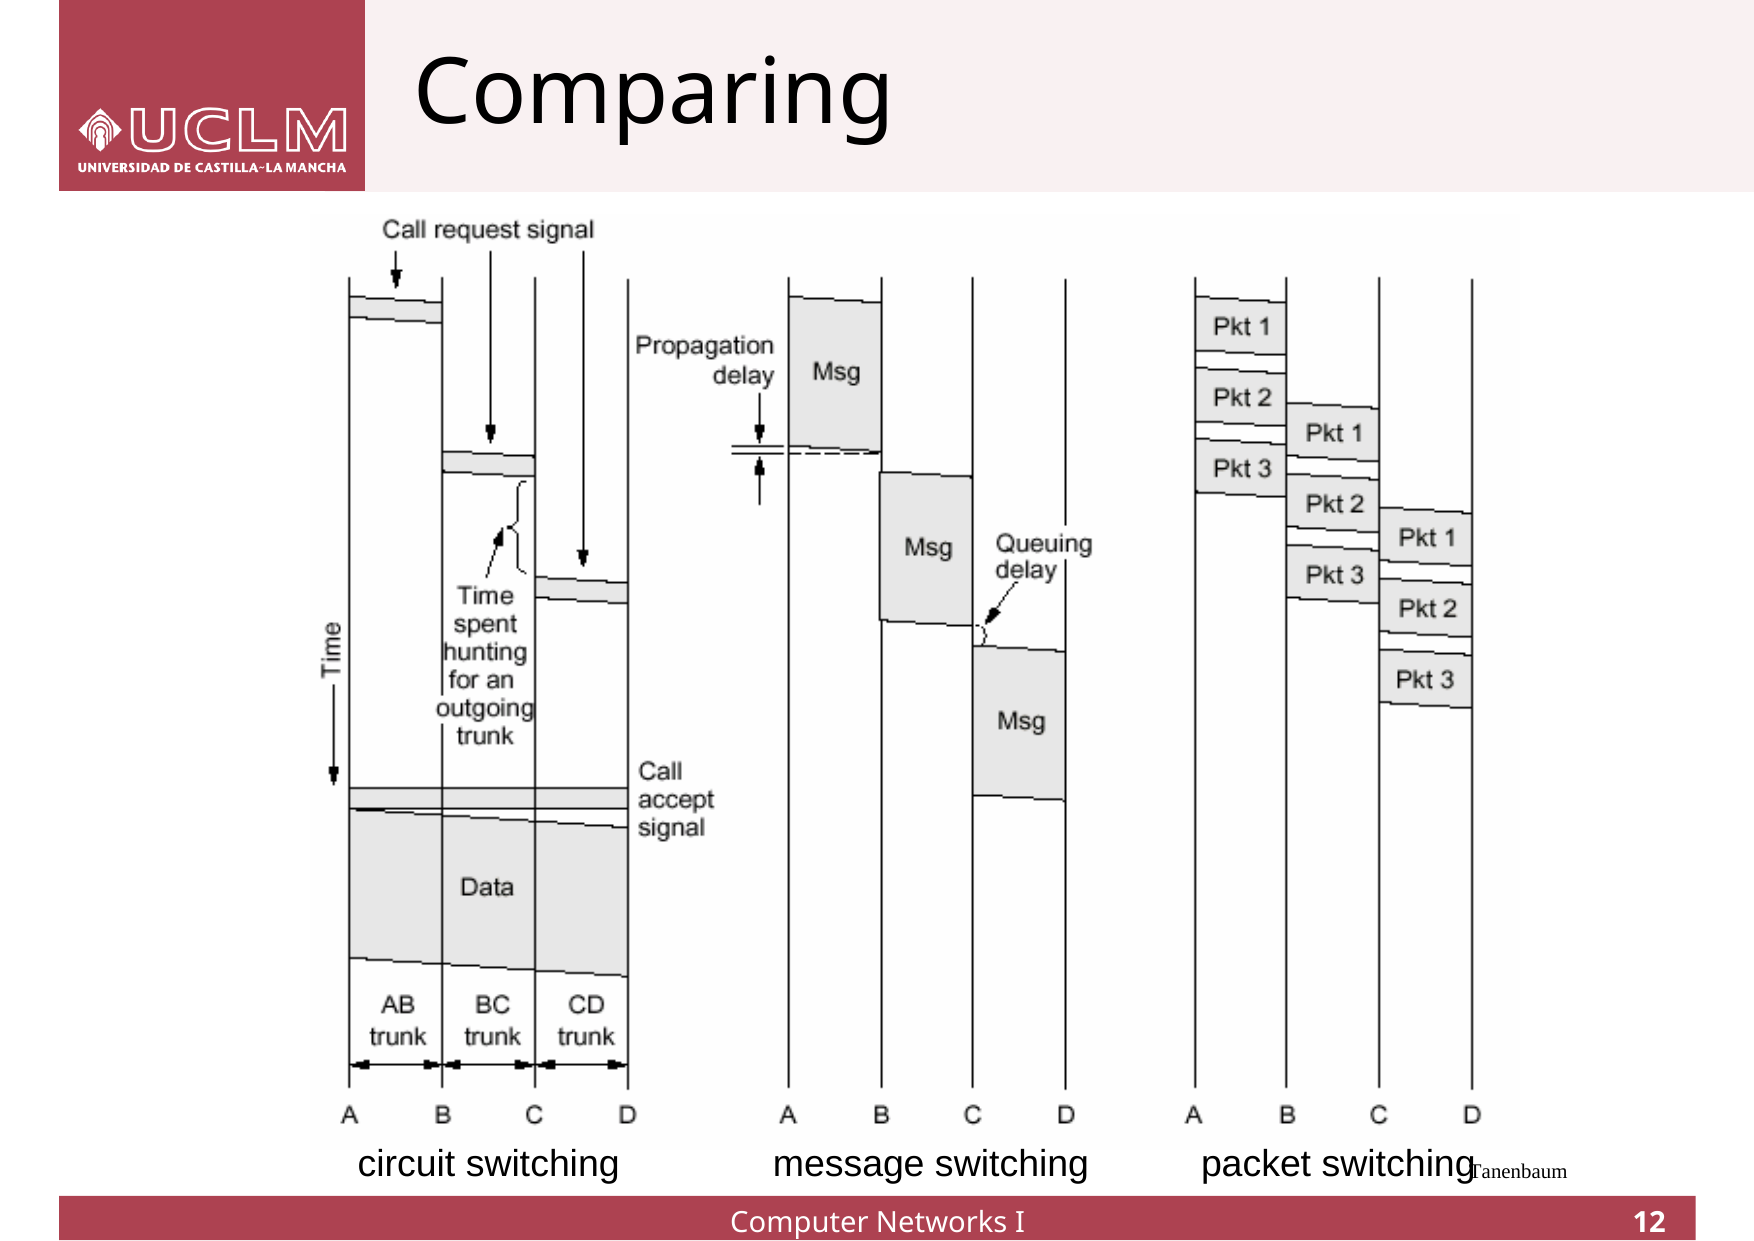

# Comparing
circuit switching
message switching
packet switching
Tanenbaum
Computer Networks I
12